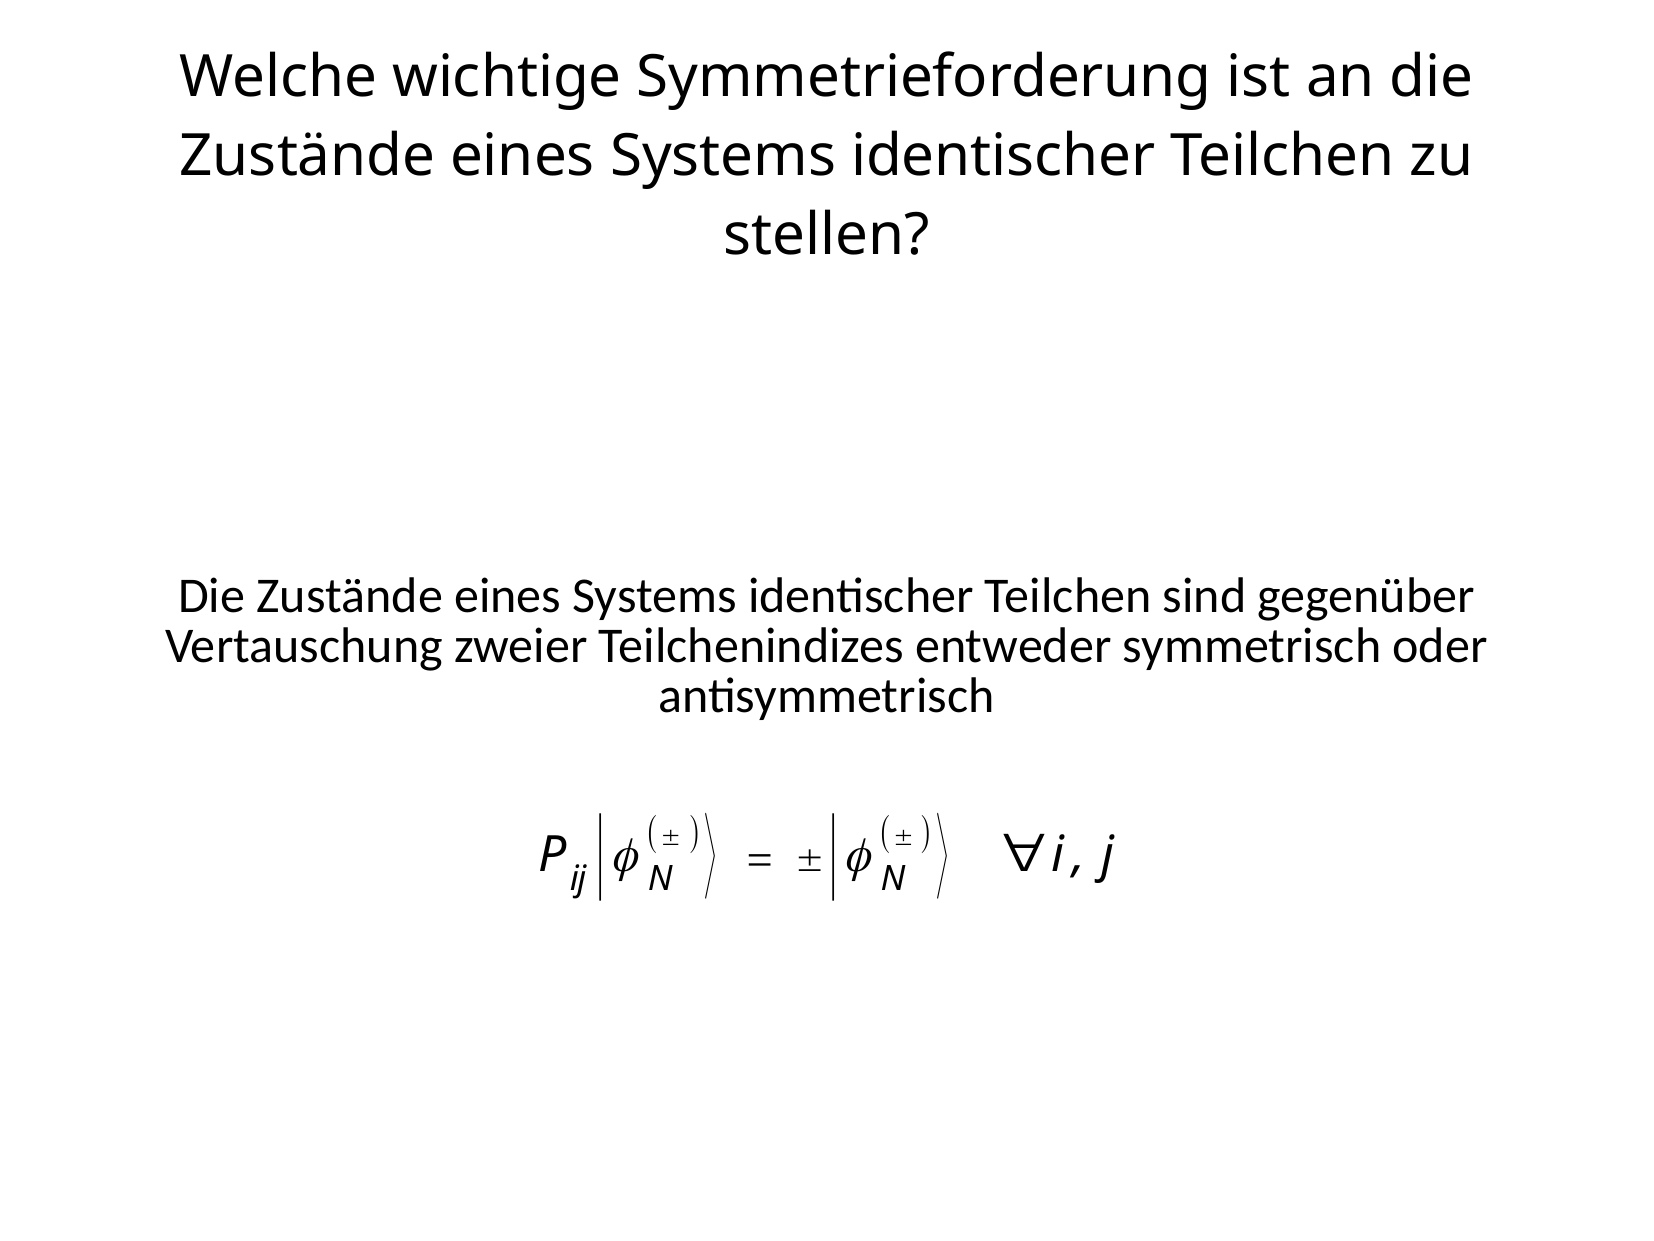

# Welche wichtige Symmetrieforderung ist an die Zustände eines Systems identischer Teilchen zu stellen?
Die Zustände eines Systems identischer Teilchen sind gegenüber Vertauschung zweier Teilchenindizes entweder symmetrisch oder antisymmetrisch